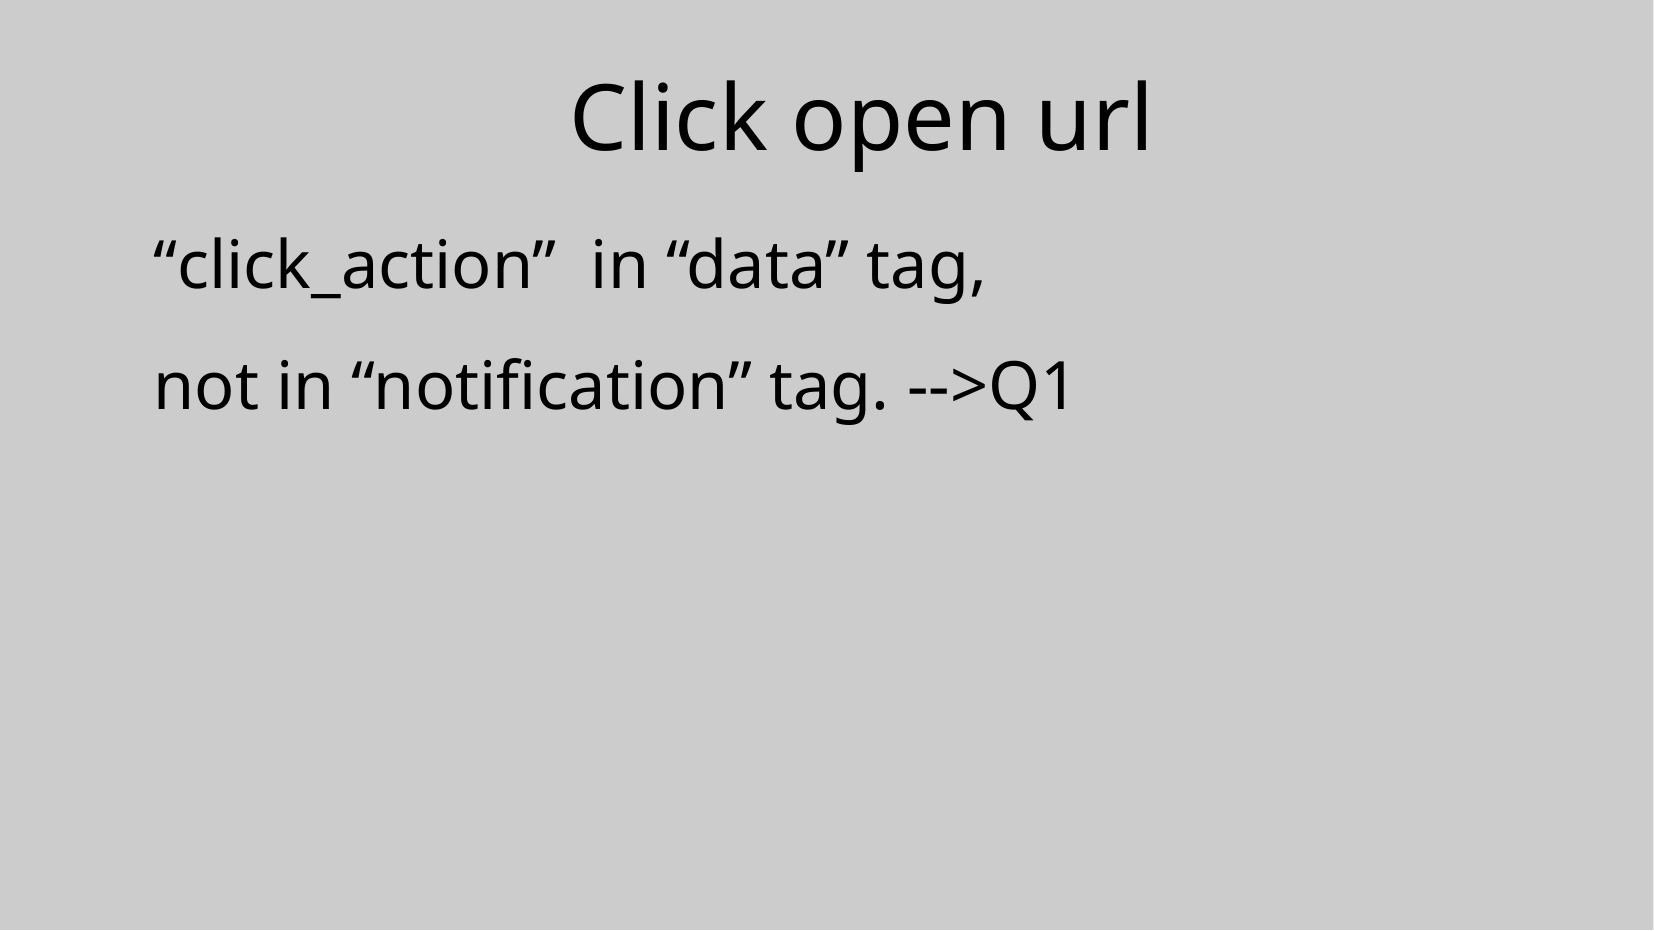

# Click open url
“click_action” in “data” tag,
not in “notification” tag. -->Q1